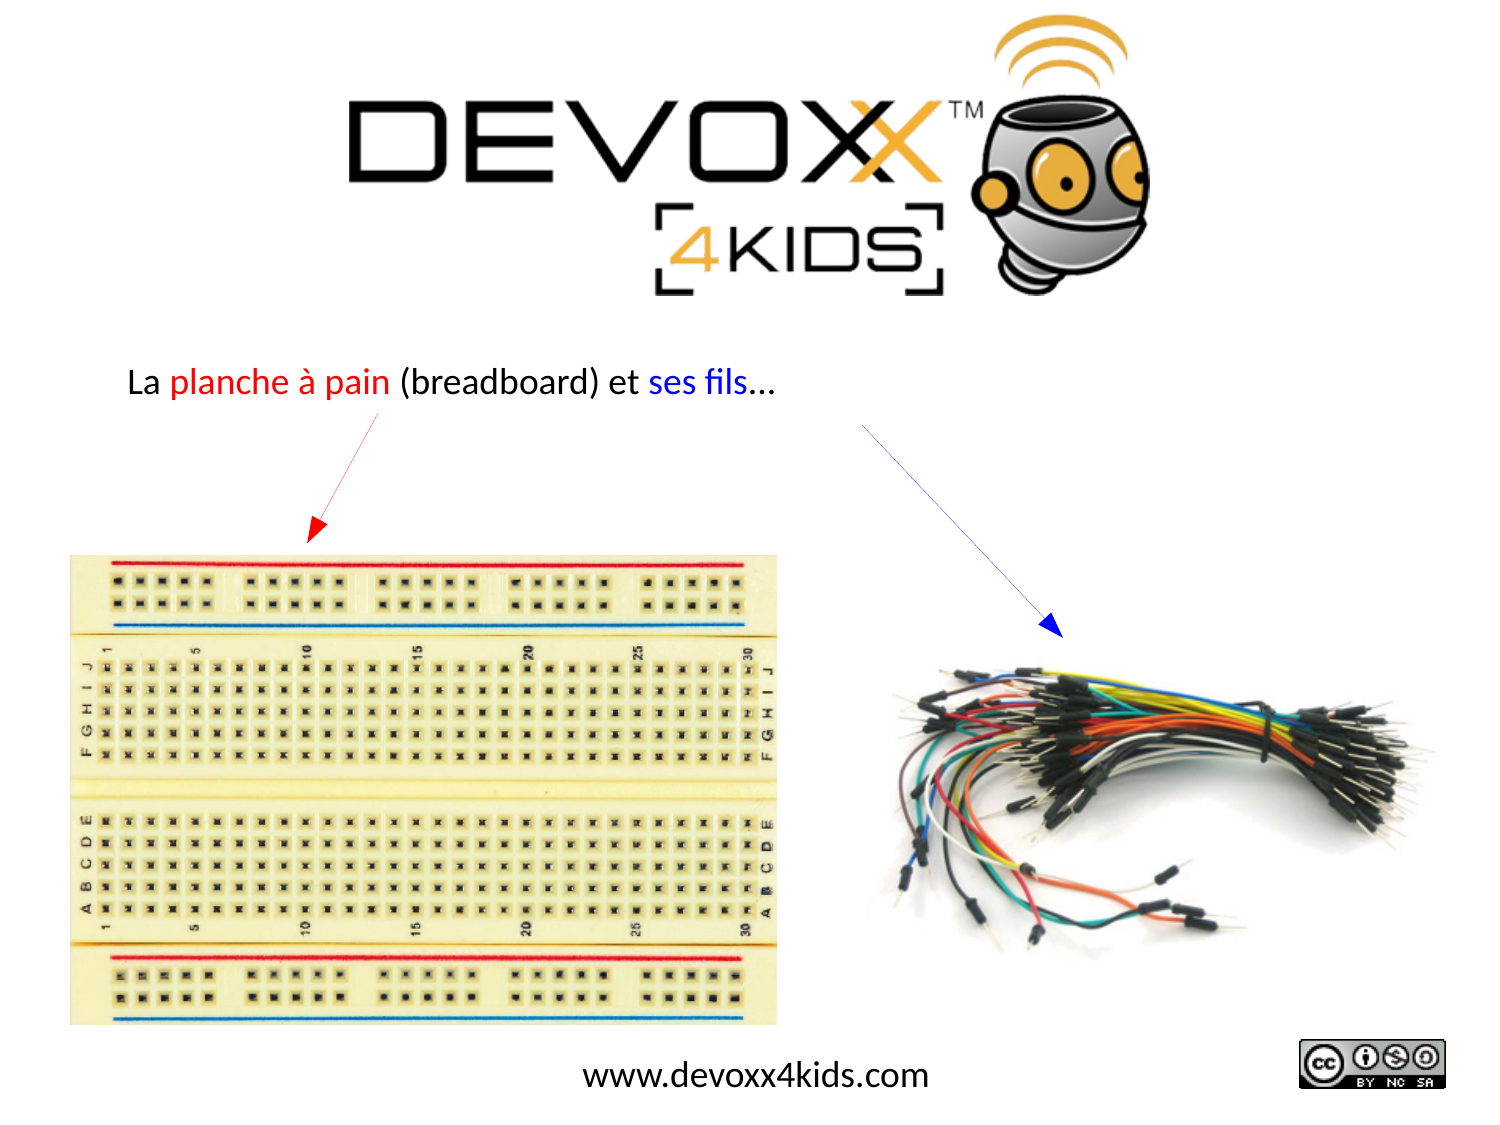

# La planche à pain (breadboard) et ses fils...